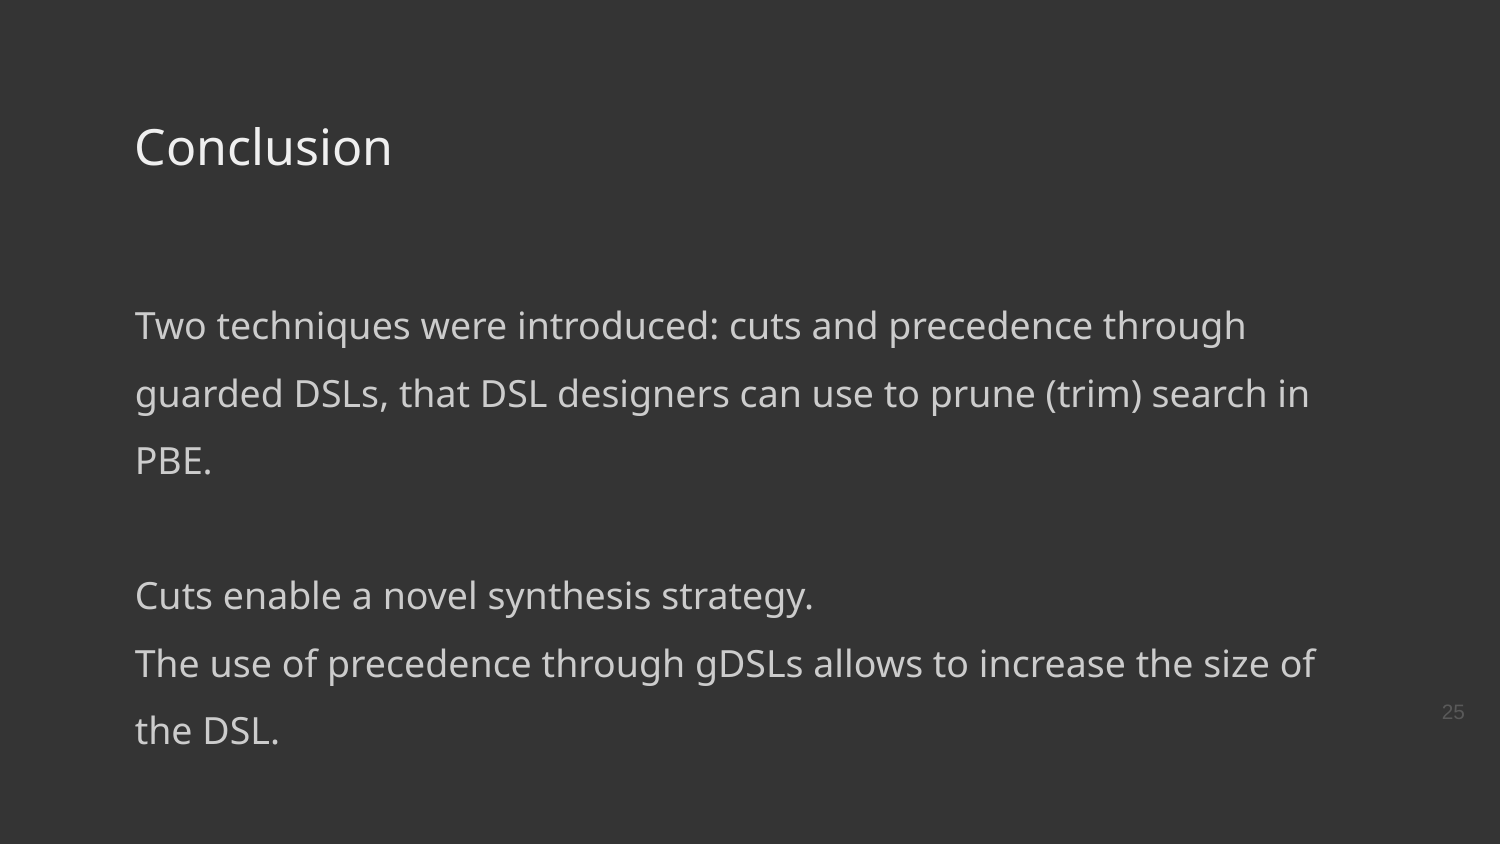

1600 x 800
Conclusion
1600 x 800
1600 x 800
Two techniques were introduced: cuts and precedence through guarded DSLs, that DSL designers can use to prune (trim) search in PBE.
Cuts enable a novel synthesis strategy.
The use of precedence through gDSLs allows to increase the size of the DSL.